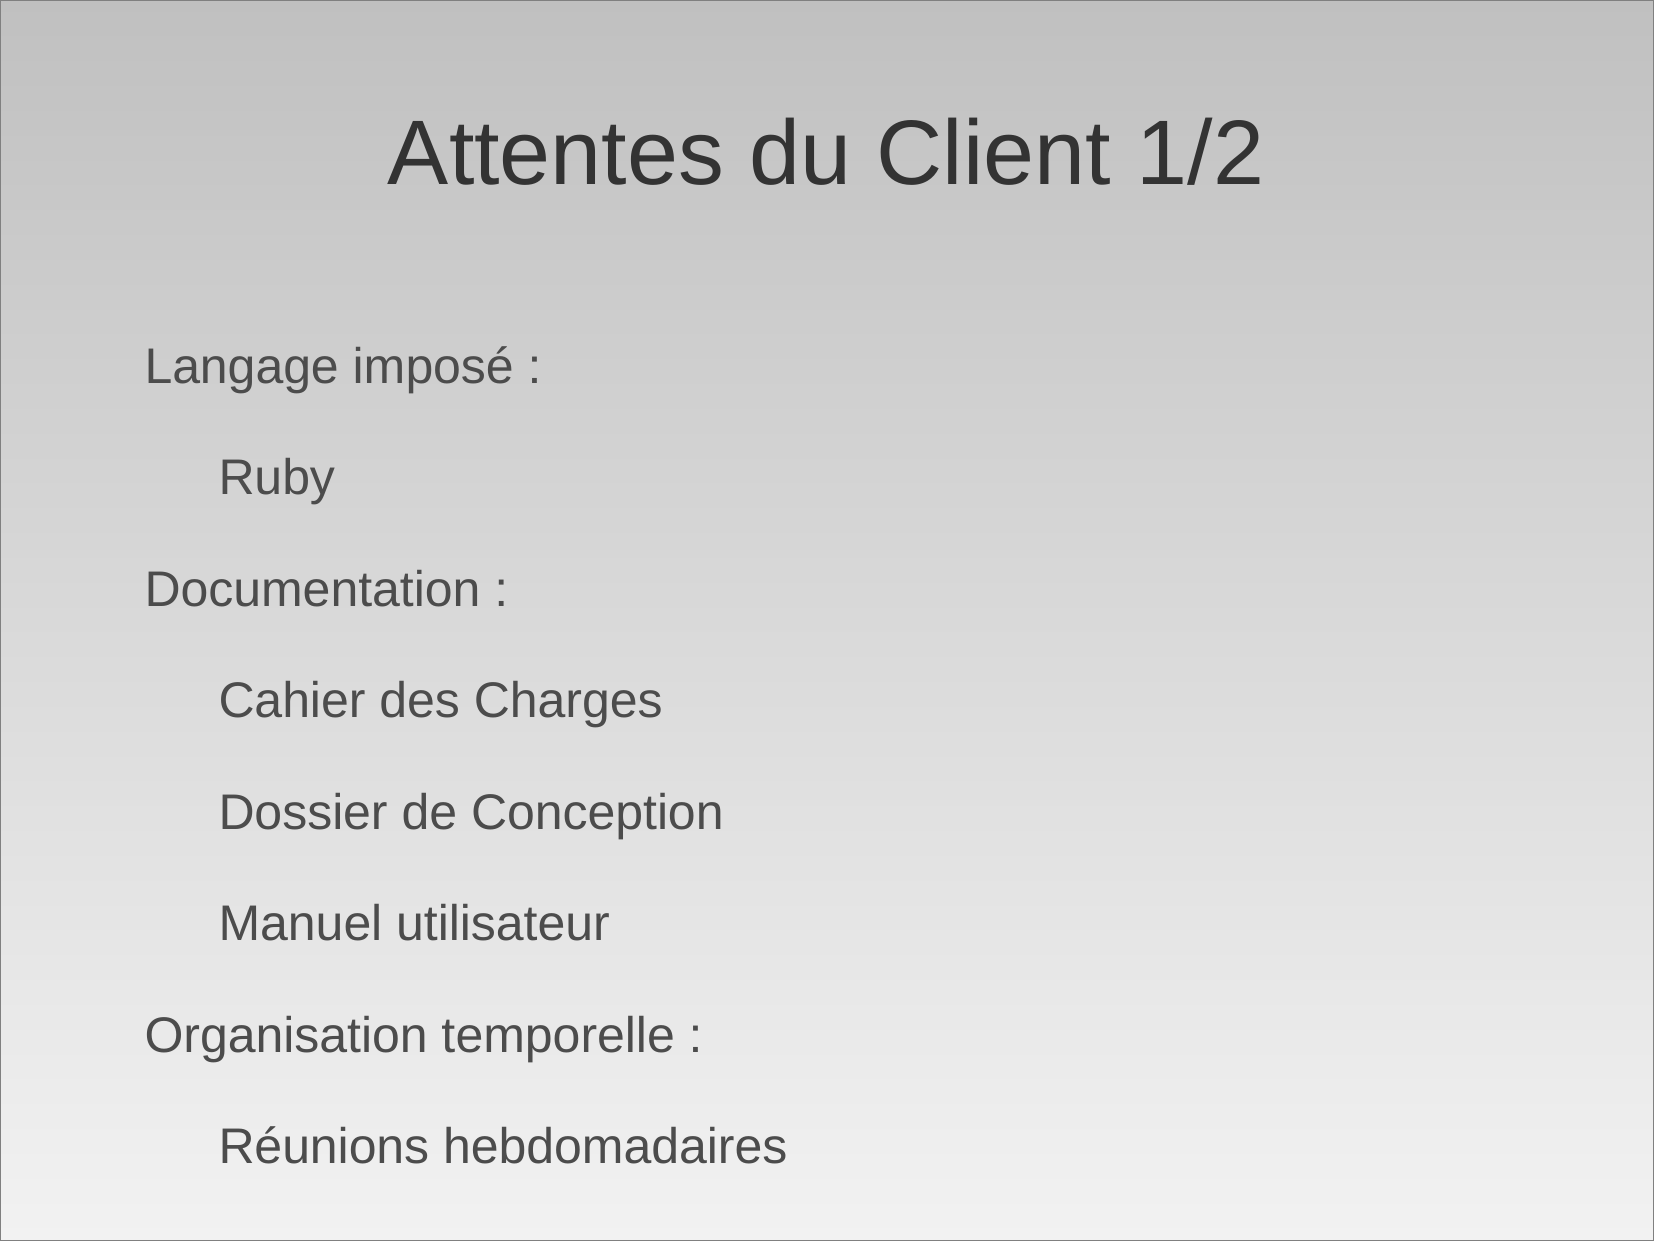

# Attentes du Client 1/2
Langage imposé :
	Ruby
Documentation :
	Cahier des Charges
	Dossier de Conception
	Manuel utilisateur
Organisation temporelle :
	Réunions hebdomadaires